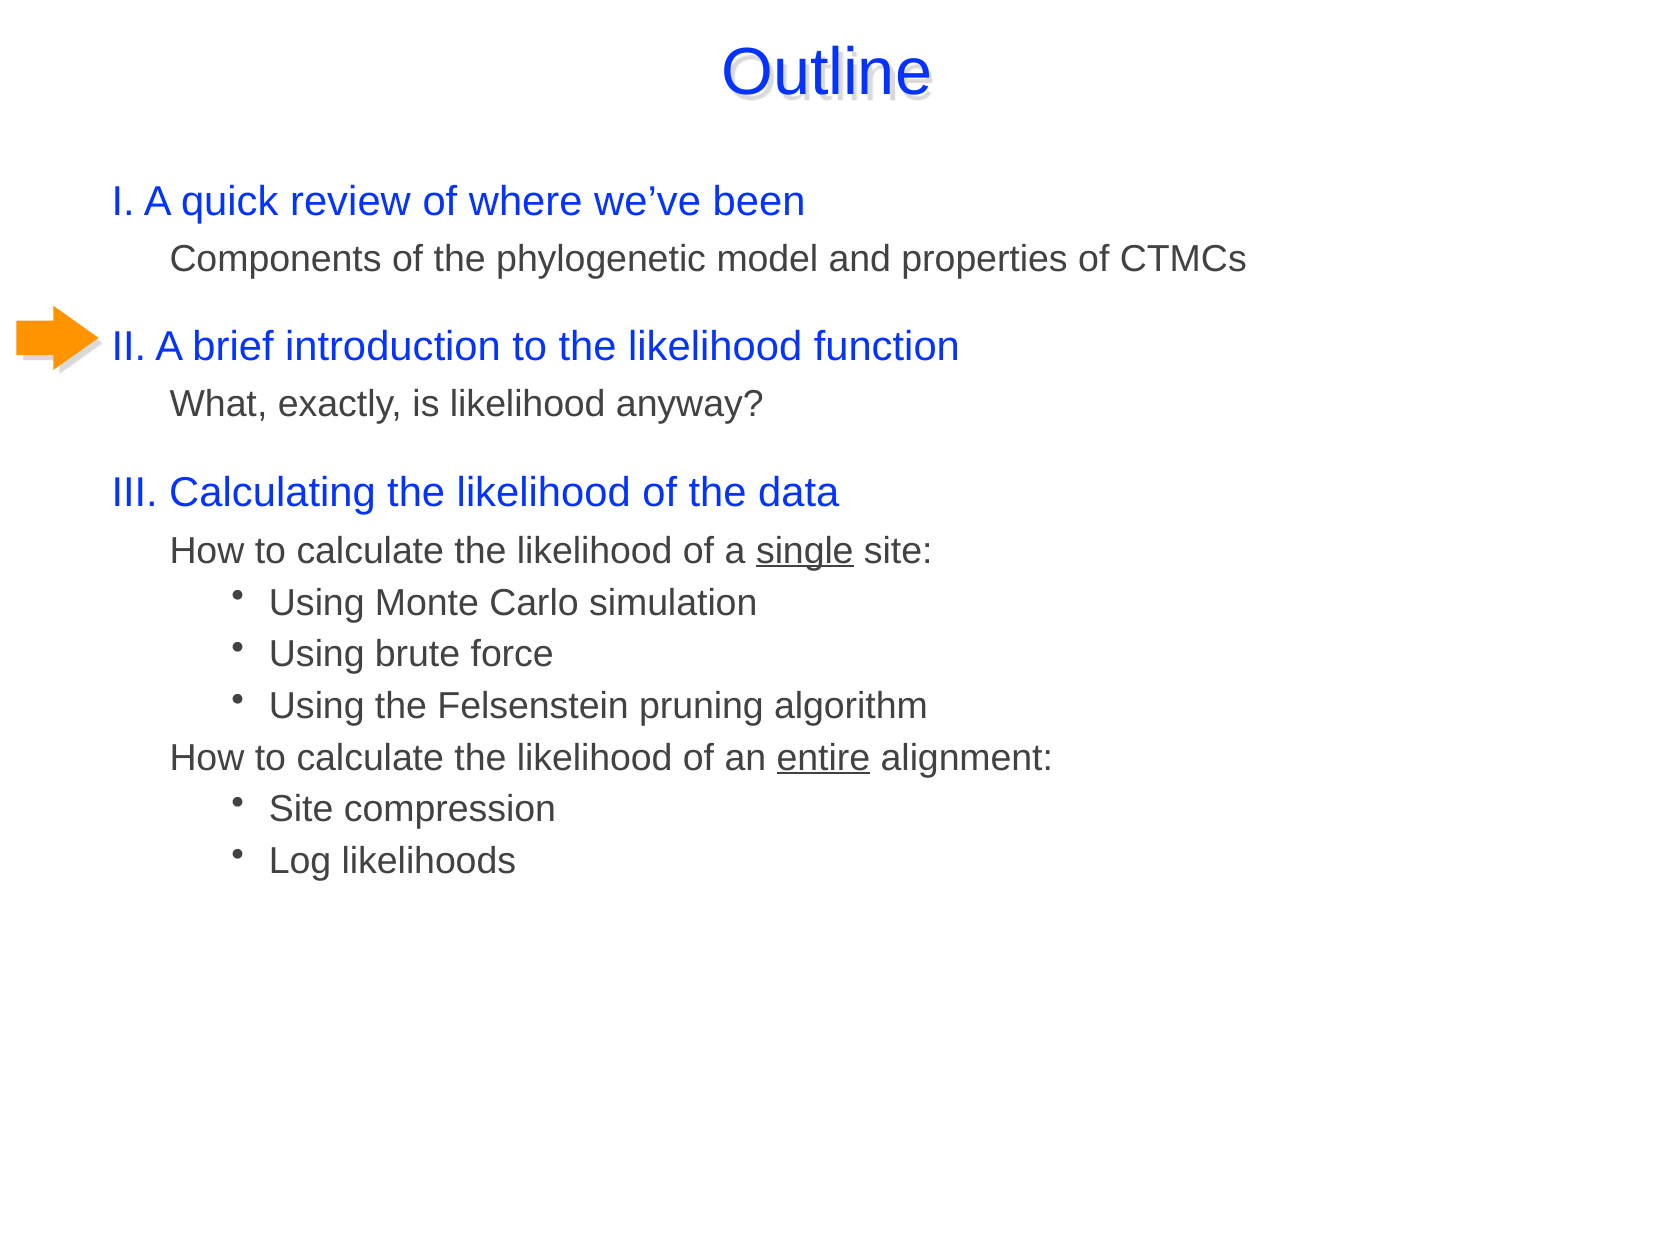

Outline
I. A quick review of where we’ve been
Components of the phylogenetic model and properties of CTMCs
II. A brief introduction to the likelihood function
What, exactly, is likelihood anyway?
III. Calculating the likelihood of the data
How to calculate the likelihood of a single site:
Using Monte Carlo simulation
Using brute force
Using the Felsenstein pruning algorithm
How to calculate the likelihood of an entire alignment:
Site compression
Log likelihoods